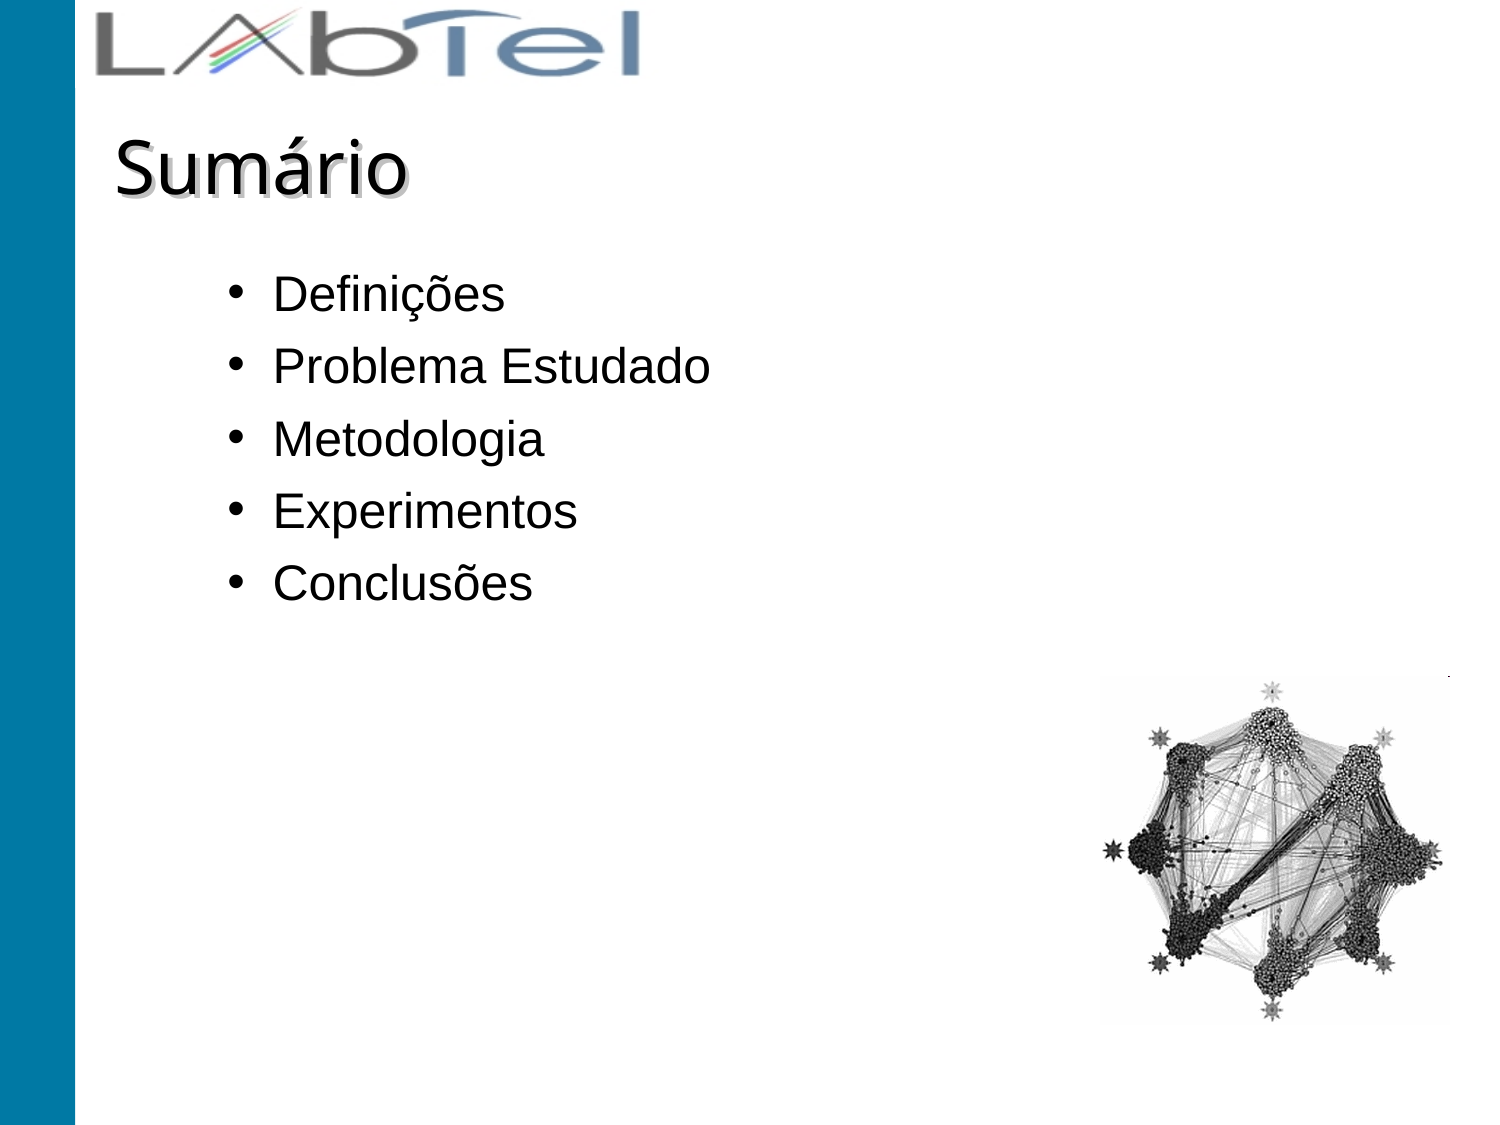

# Sumário
 Definições
 Problema Estudado
 Metodologia
 Experimentos
 Conclusões